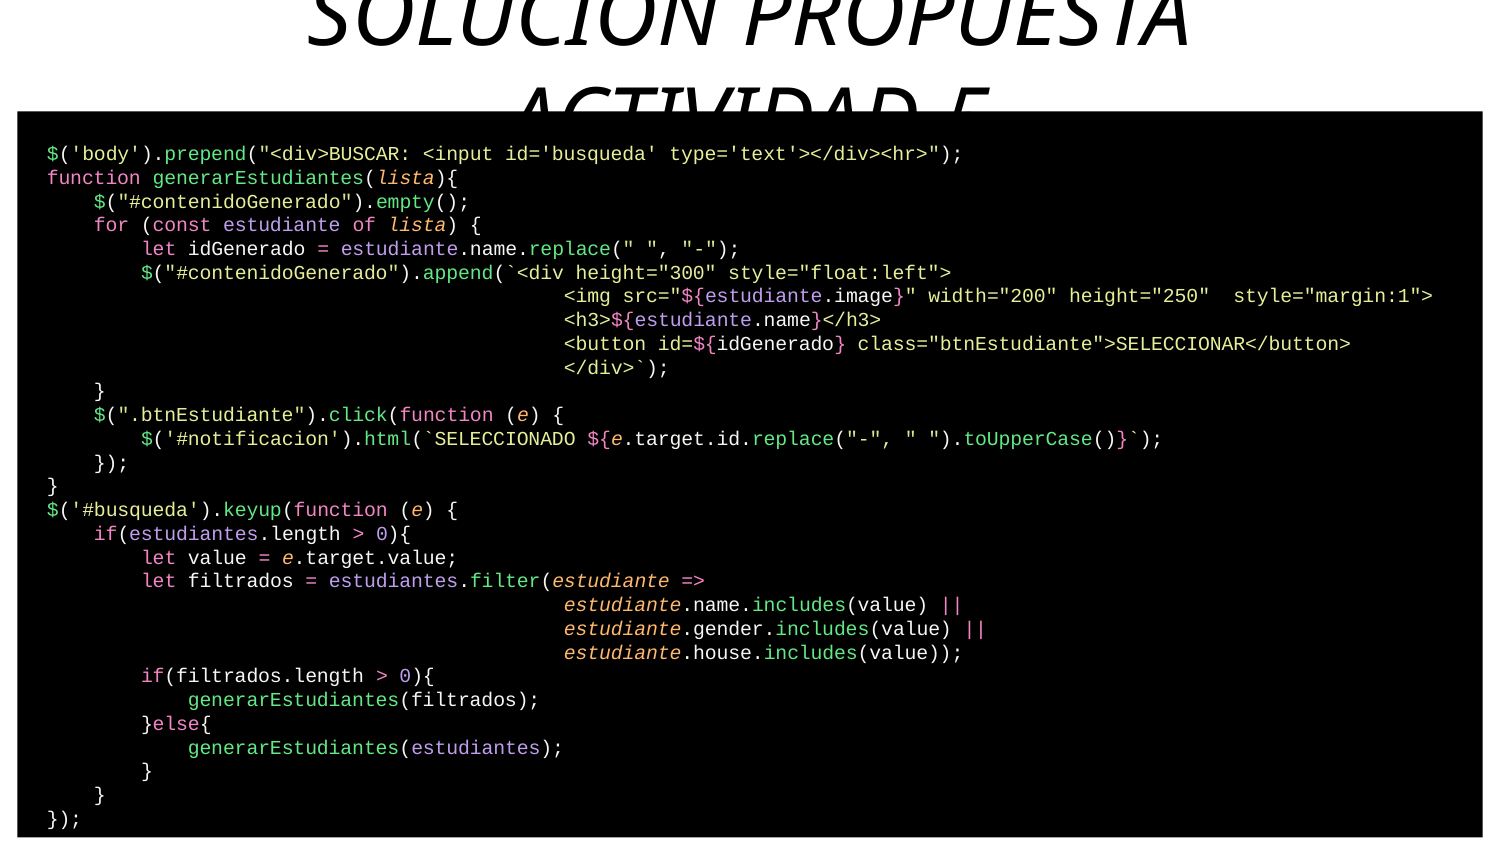

SOLUCIÓN PROPUESTA ACTIVIDAD 5
$('body').prepend("<div>BUSCAR: <input id='busqueda' type='text'></div><hr>");
function generarEstudiantes(lista){
 $("#contenidoGenerado").empty();
 for (const estudiante of lista) {
 let idGenerado = estudiante.name.replace(" ", "-");
 $("#contenidoGenerado").append(`<div height="300" style="float:left">
 <img src="${estudiante.image}" width="200" height="250" style="margin:1">
 <h3>${estudiante.name}</h3>
 <button id=${idGenerado} class="btnEstudiante">SELECCIONAR</button>
 </div>`);
 }
 $(".btnEstudiante").click(function (e) {
 $('#notificacion').html(`SELECCIONADO ${e.target.id.replace("-", " ").toUpperCase()}`);
 });
}
$('#busqueda').keyup(function (e) {
 if(estudiantes.length > 0){
 let value = e.target.value;
 let filtrados = estudiantes.filter(estudiante =>
 estudiante.name.includes(value) ||
 estudiante.gender.includes(value) ||
 estudiante.house.includes(value));
 if(filtrados.length > 0){
 generarEstudiantes(filtrados);
 }else{
 generarEstudiantes(estudiantes);
 }
 }
});